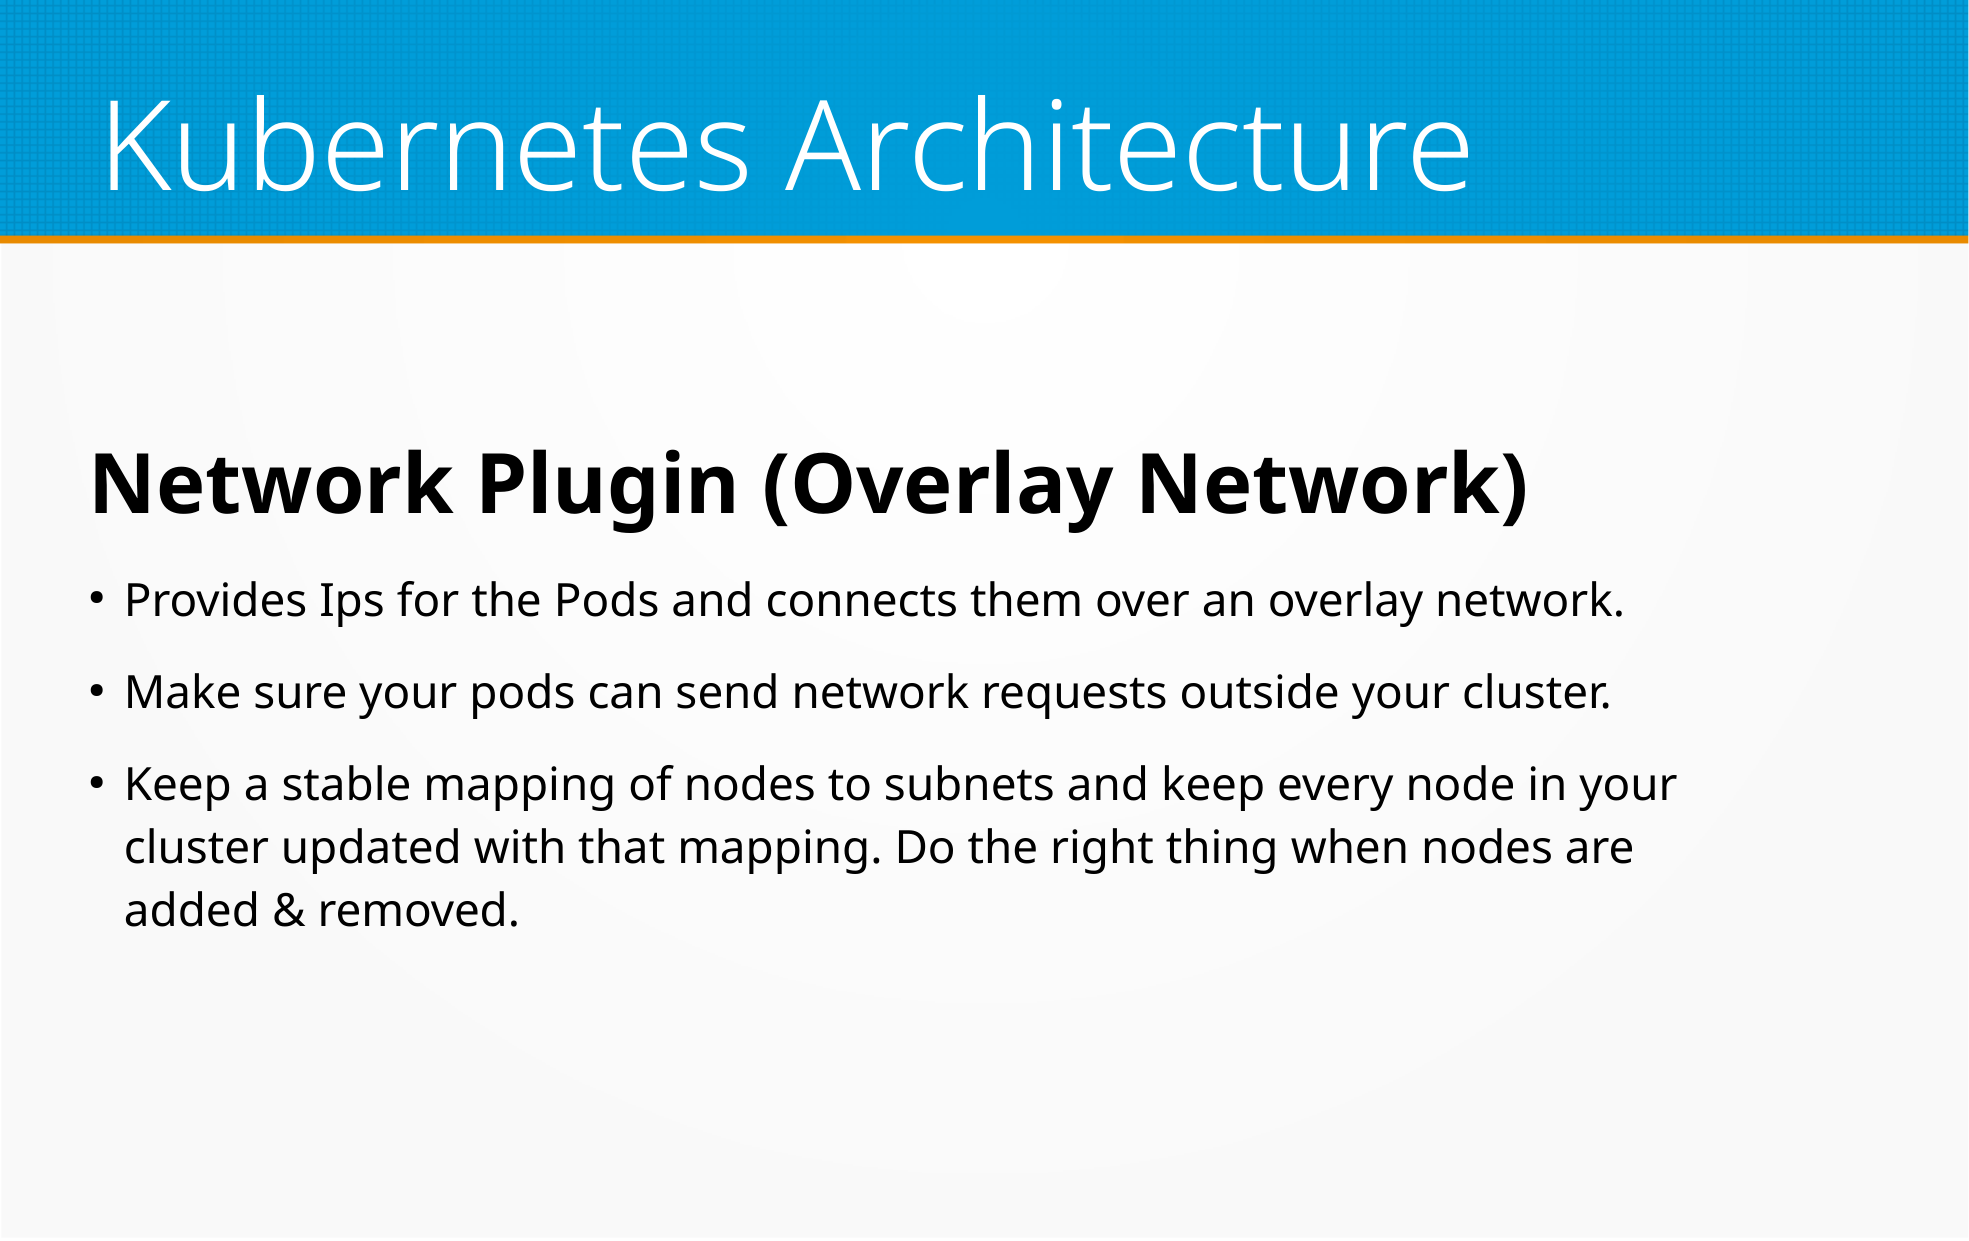

# Kubernetes Architecture
Network Plugin (Overlay Network)
Provides Ips for the Pods and connects them over an overlay network.
Make sure your pods can send network requests outside your cluster.
Keep a stable mapping of nodes to subnets and keep every node in your cluster updated with that mapping. Do the right thing when nodes are added & removed.